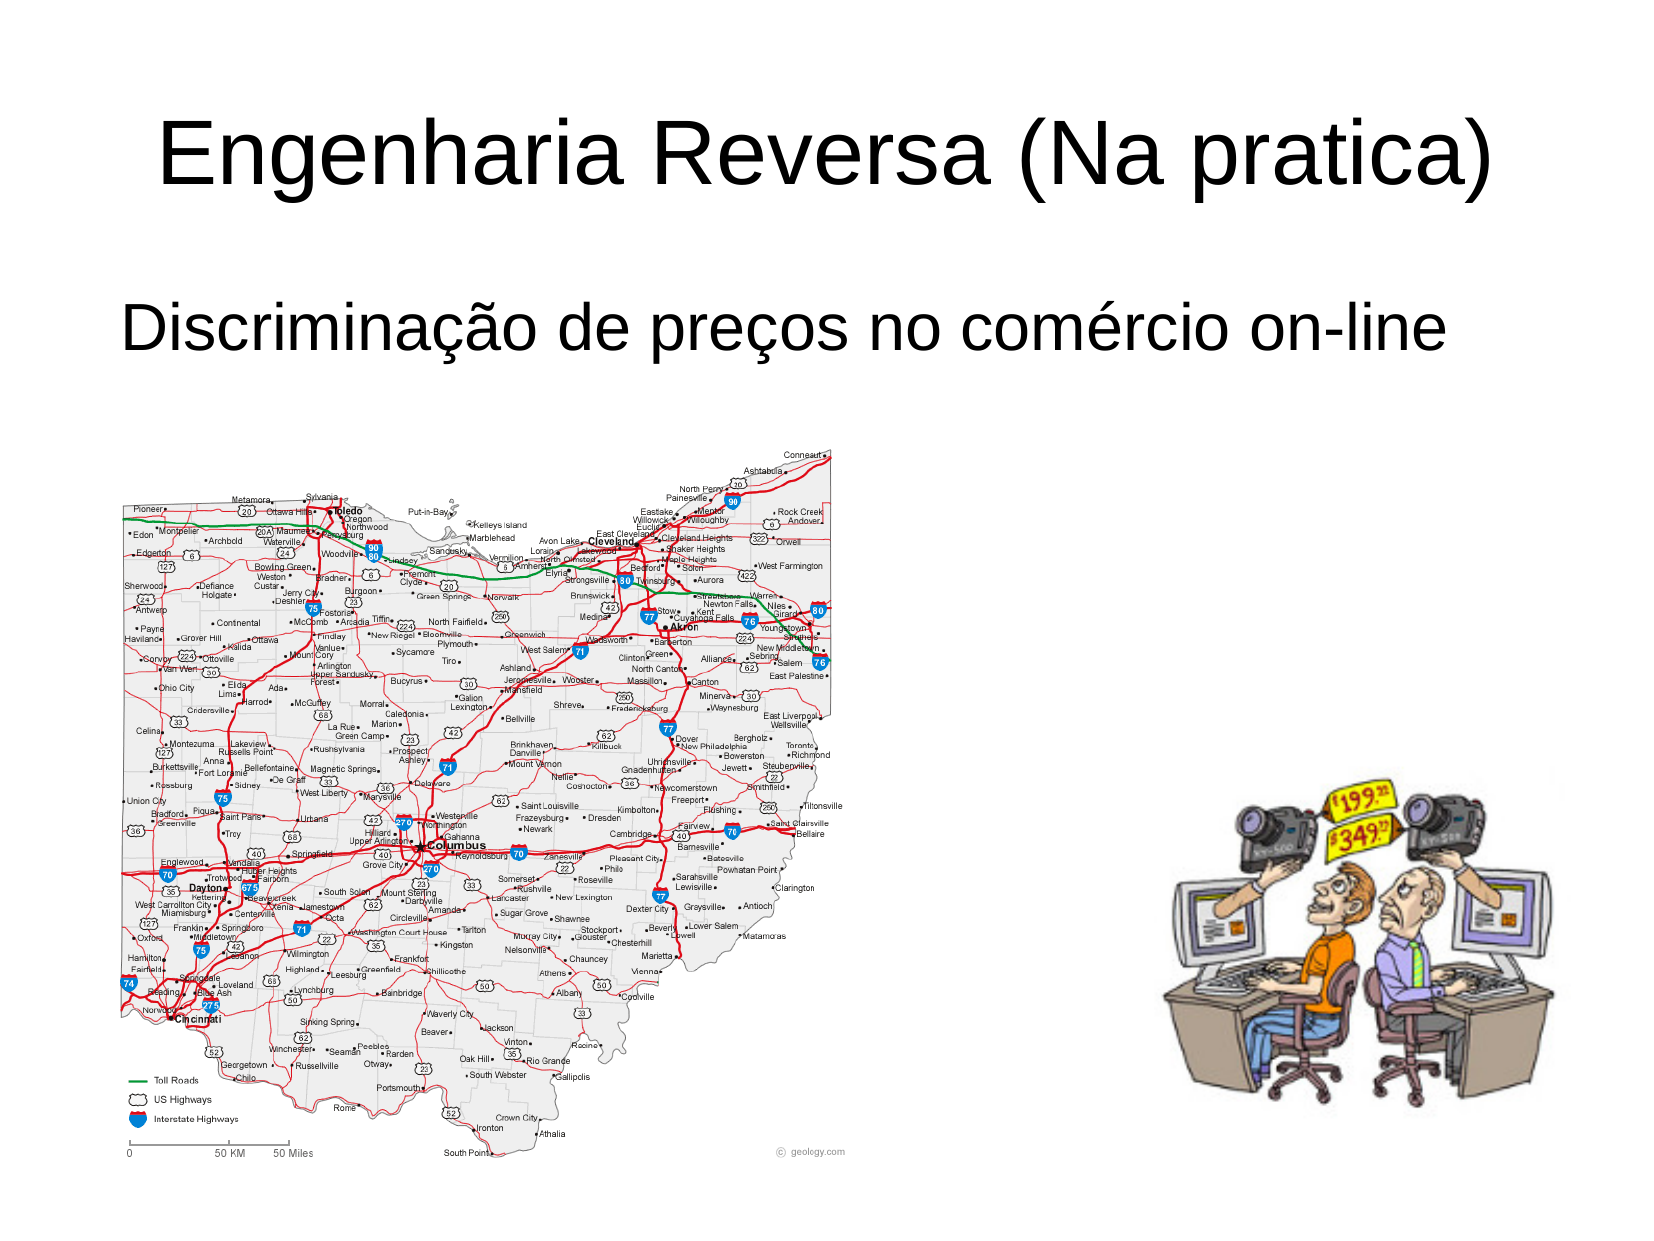

# Engenharia Reversa (Na pratica)
Discriminação de preços no comércio on-line